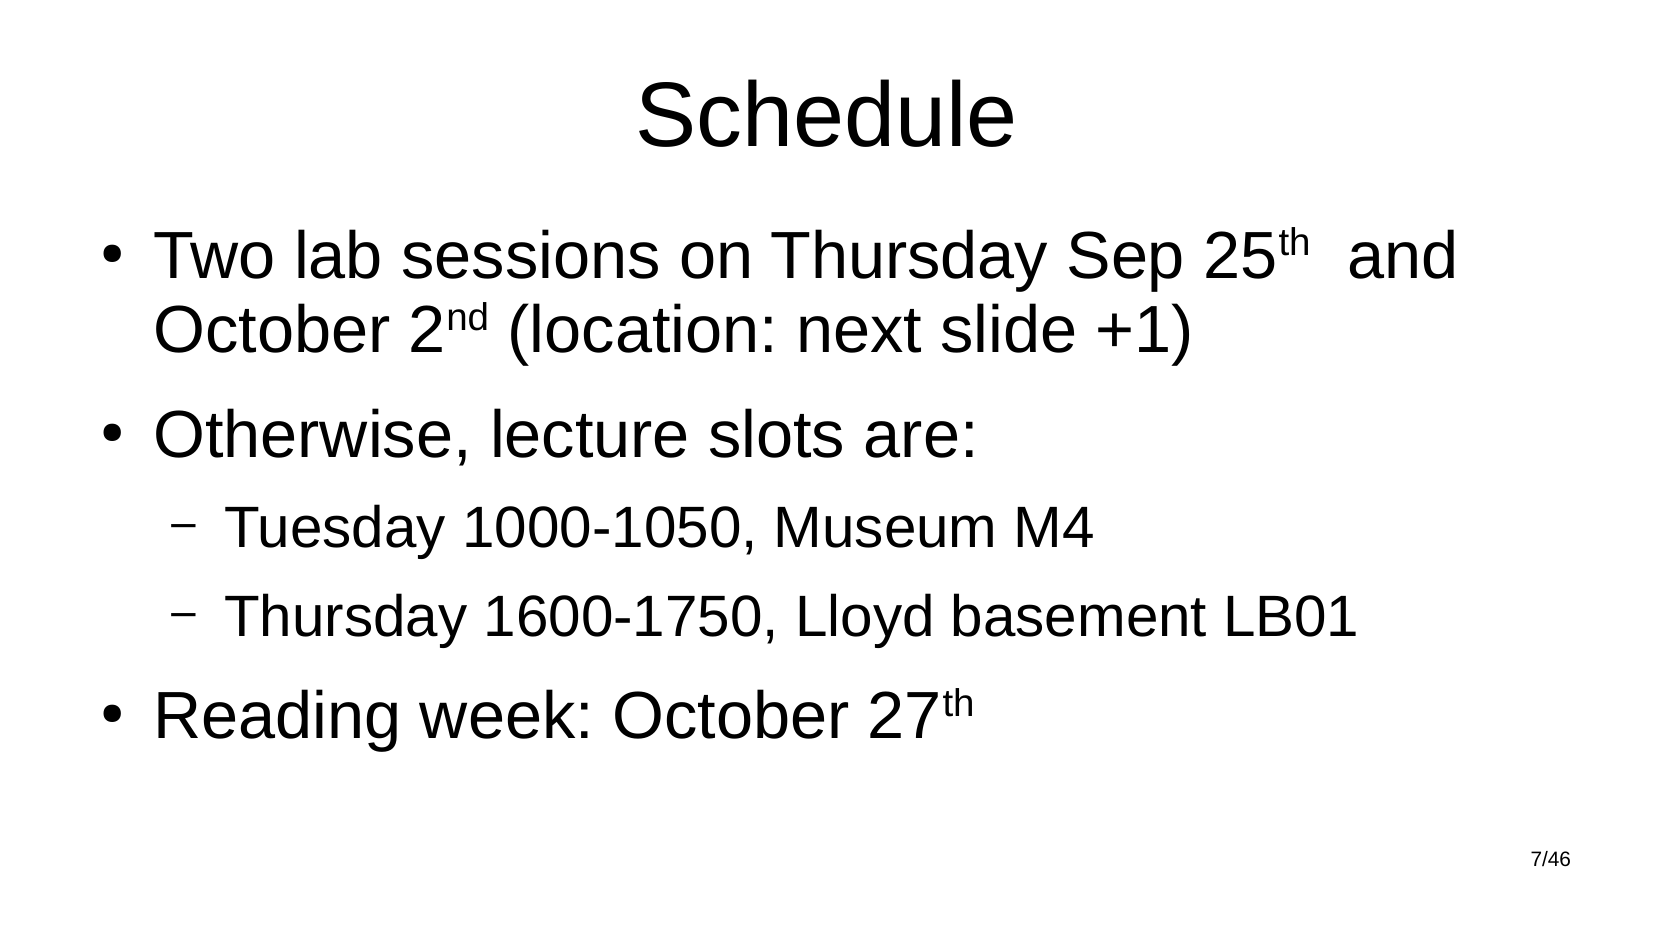

# Schedule
Two lab sessions on Thursday Sep 25th and October 2nd (location: next slide +1)
Otherwise, lecture slots are:
Tuesday 1000-1050, Museum M4
Thursday 1600-1750, Lloyd basement LB01
Reading week: October 27th
7